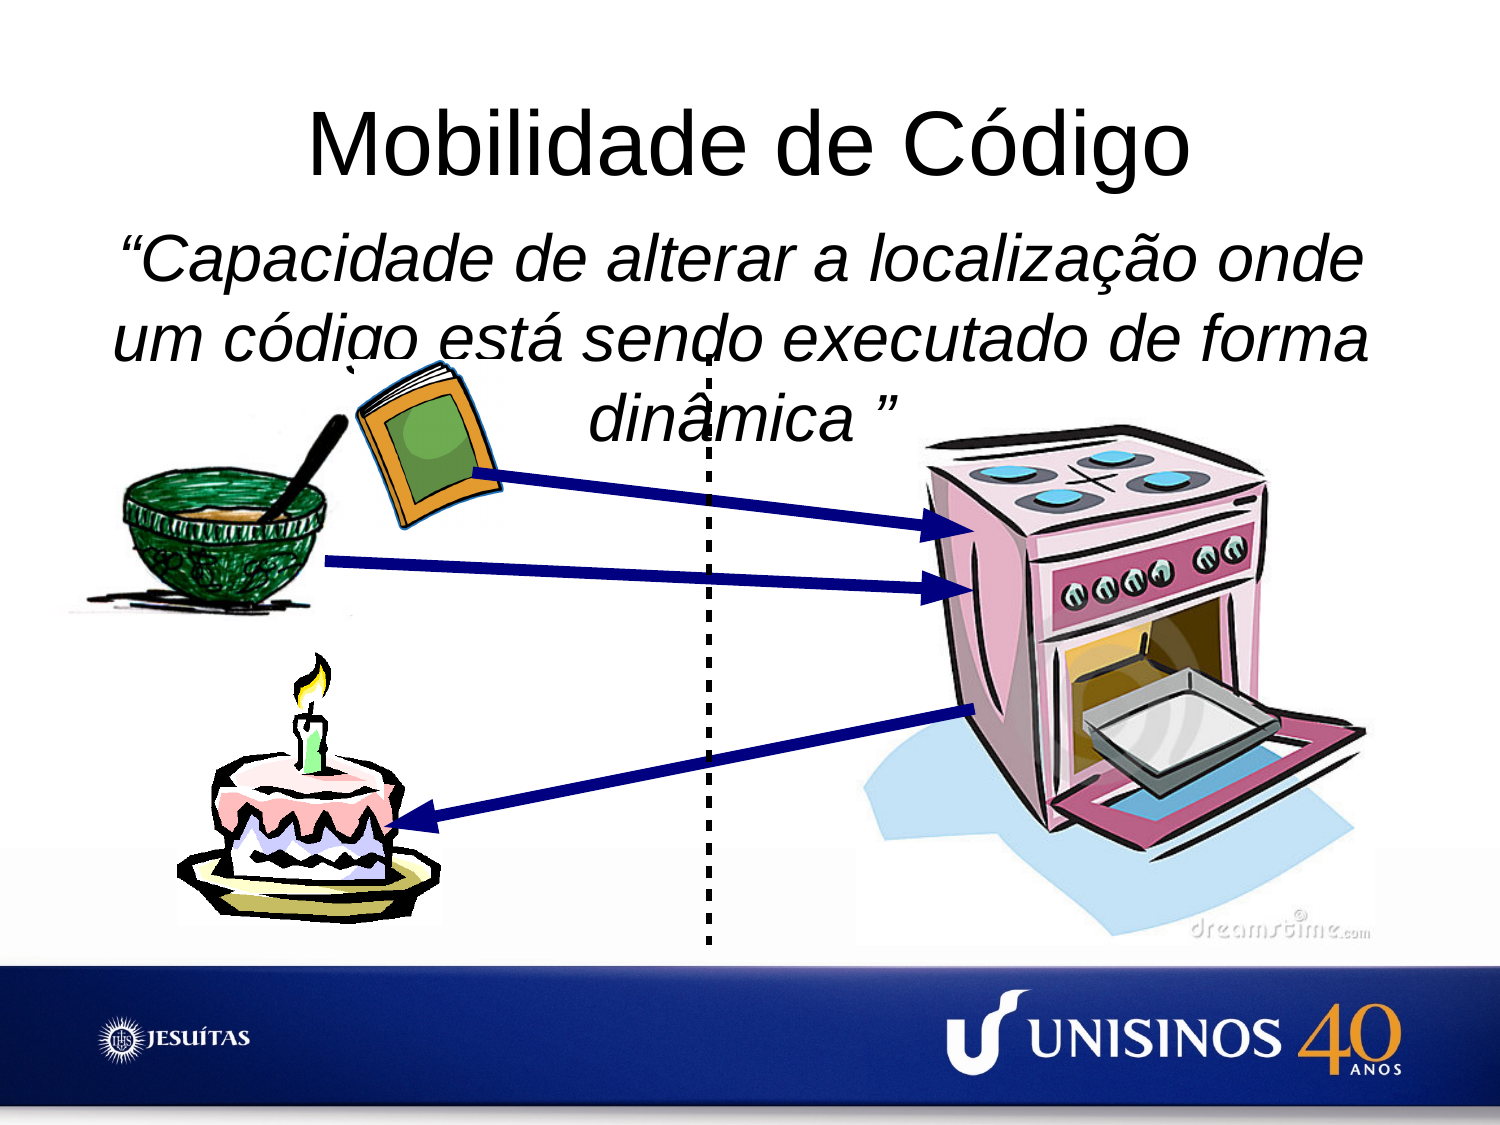

# Mobilidade de Código
“Capacidade de alterar a localização onde um código está sendo executado de forma dinâmica.”